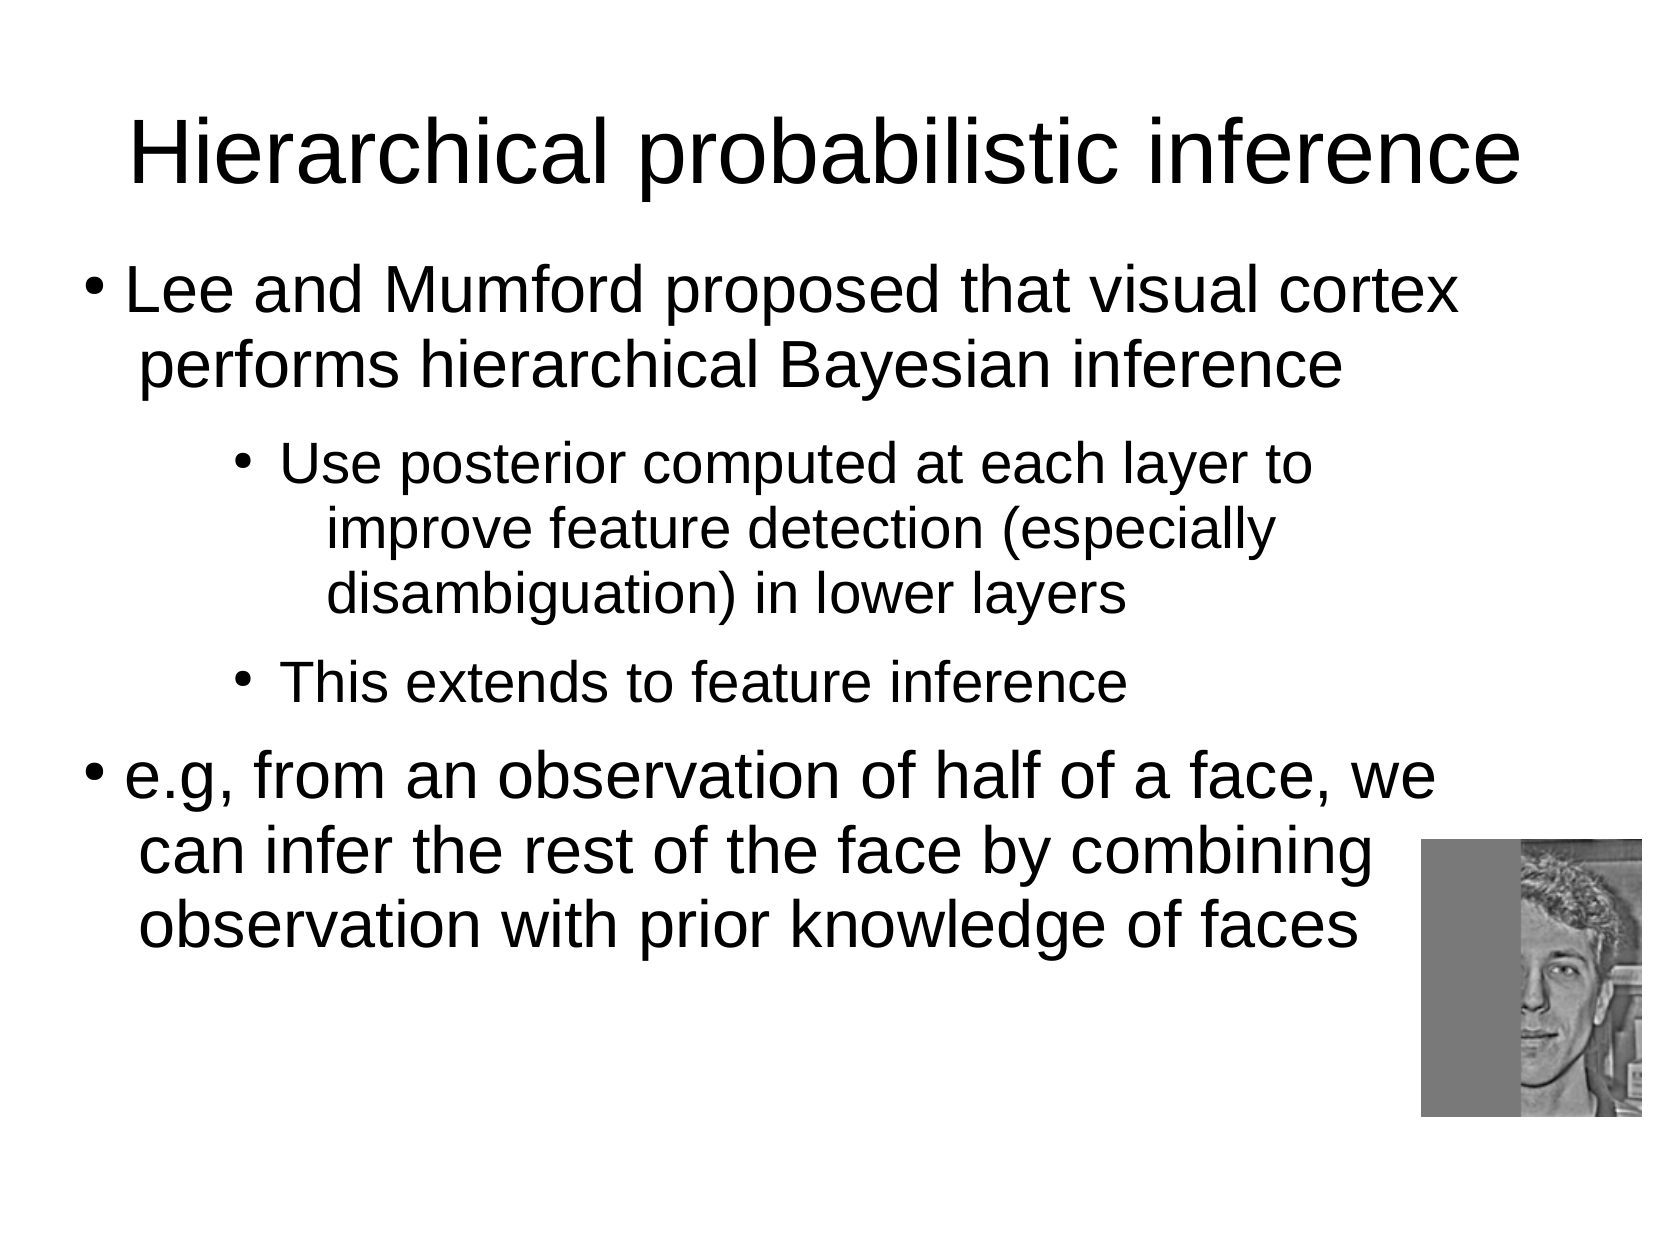

# Hierarchical probabilistic inference
 Lee and Mumford proposed that visual cortex performs hierarchical Bayesian inference
Use posterior computed at each layer to improve feature detection (especially disambiguation) in lower layers
This extends to feature inference
 e.g, from an observation of half of a face, we can infer the rest of the face by combining observation with prior knowledge of faces